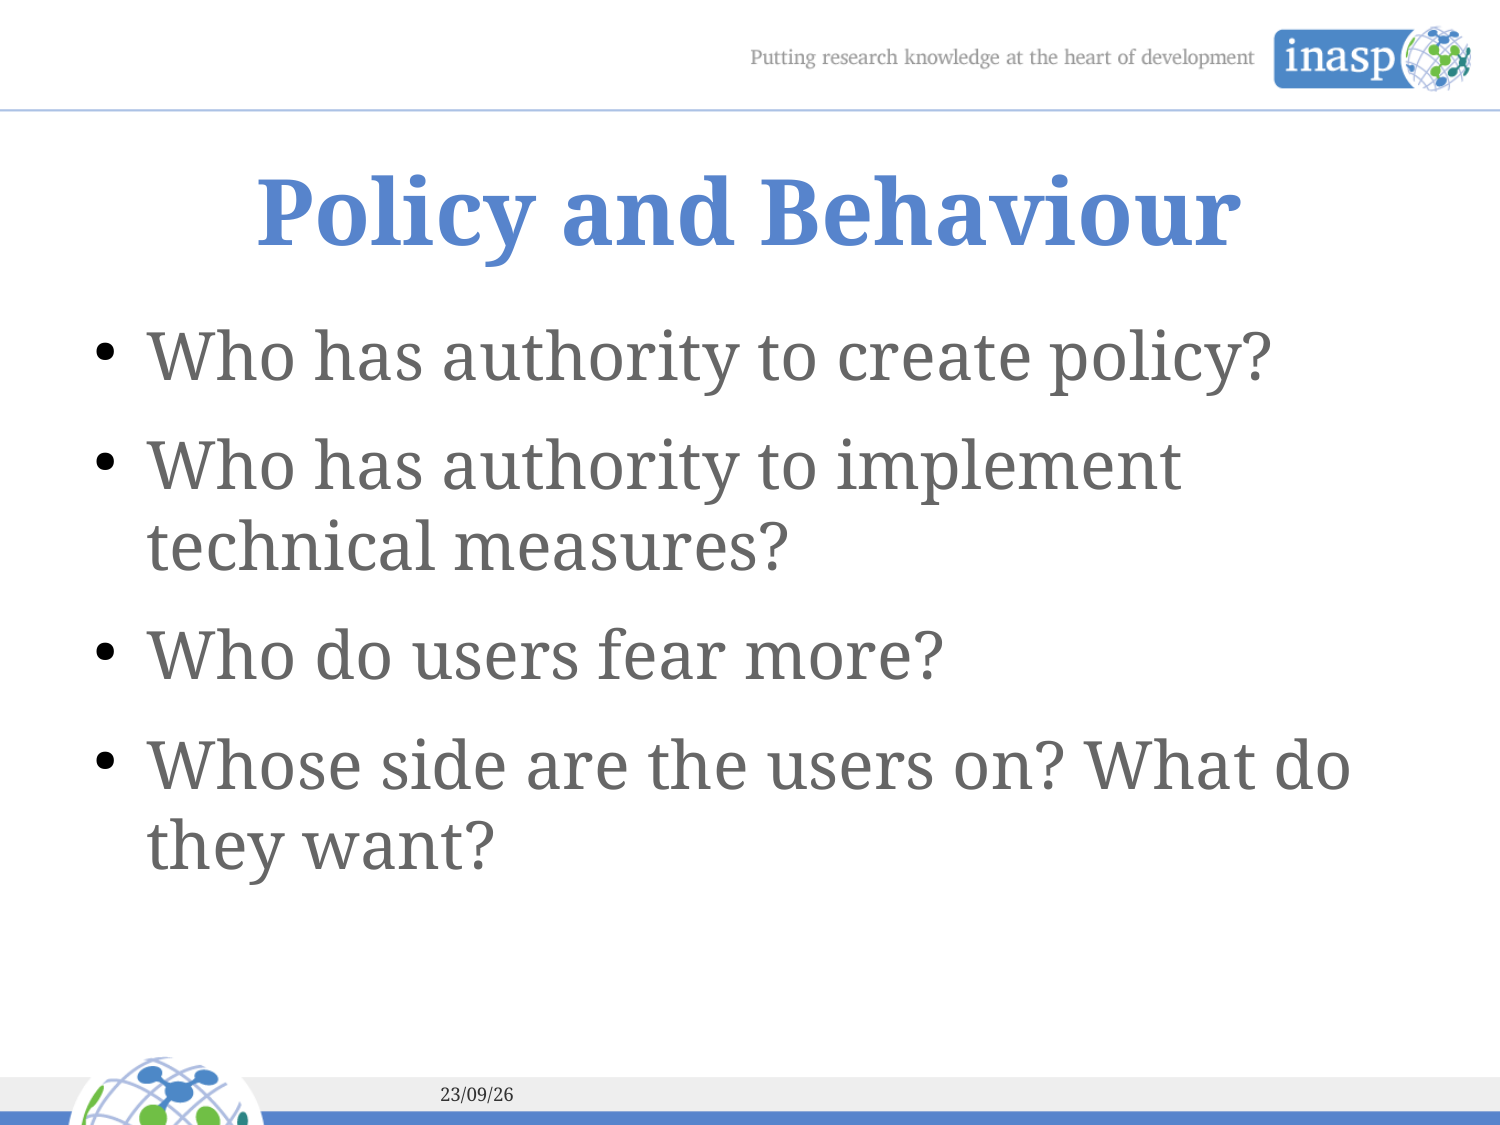

# Policy and Behaviour
Who has authority to create policy?
Who has authority to implement technical measures?
Who do users fear more?
Whose side are the users on? What do they want?